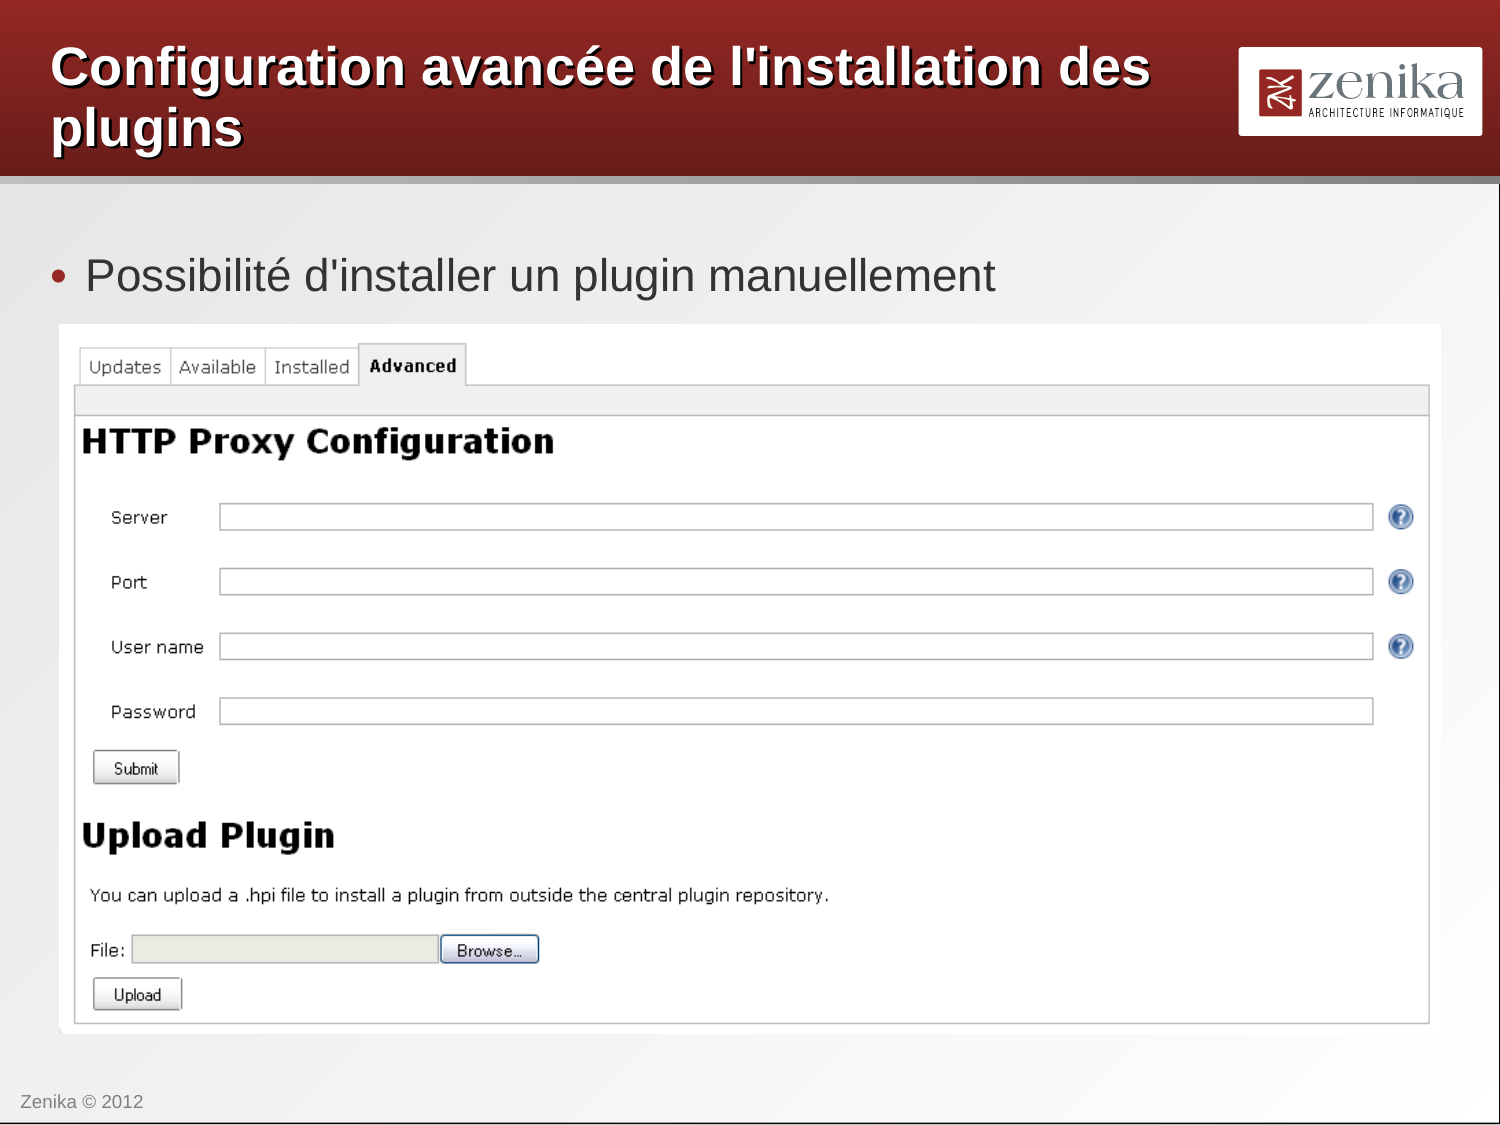

# Configuration avancée de l'installation des plugins
Possibilité d'installer un plugin manuellement